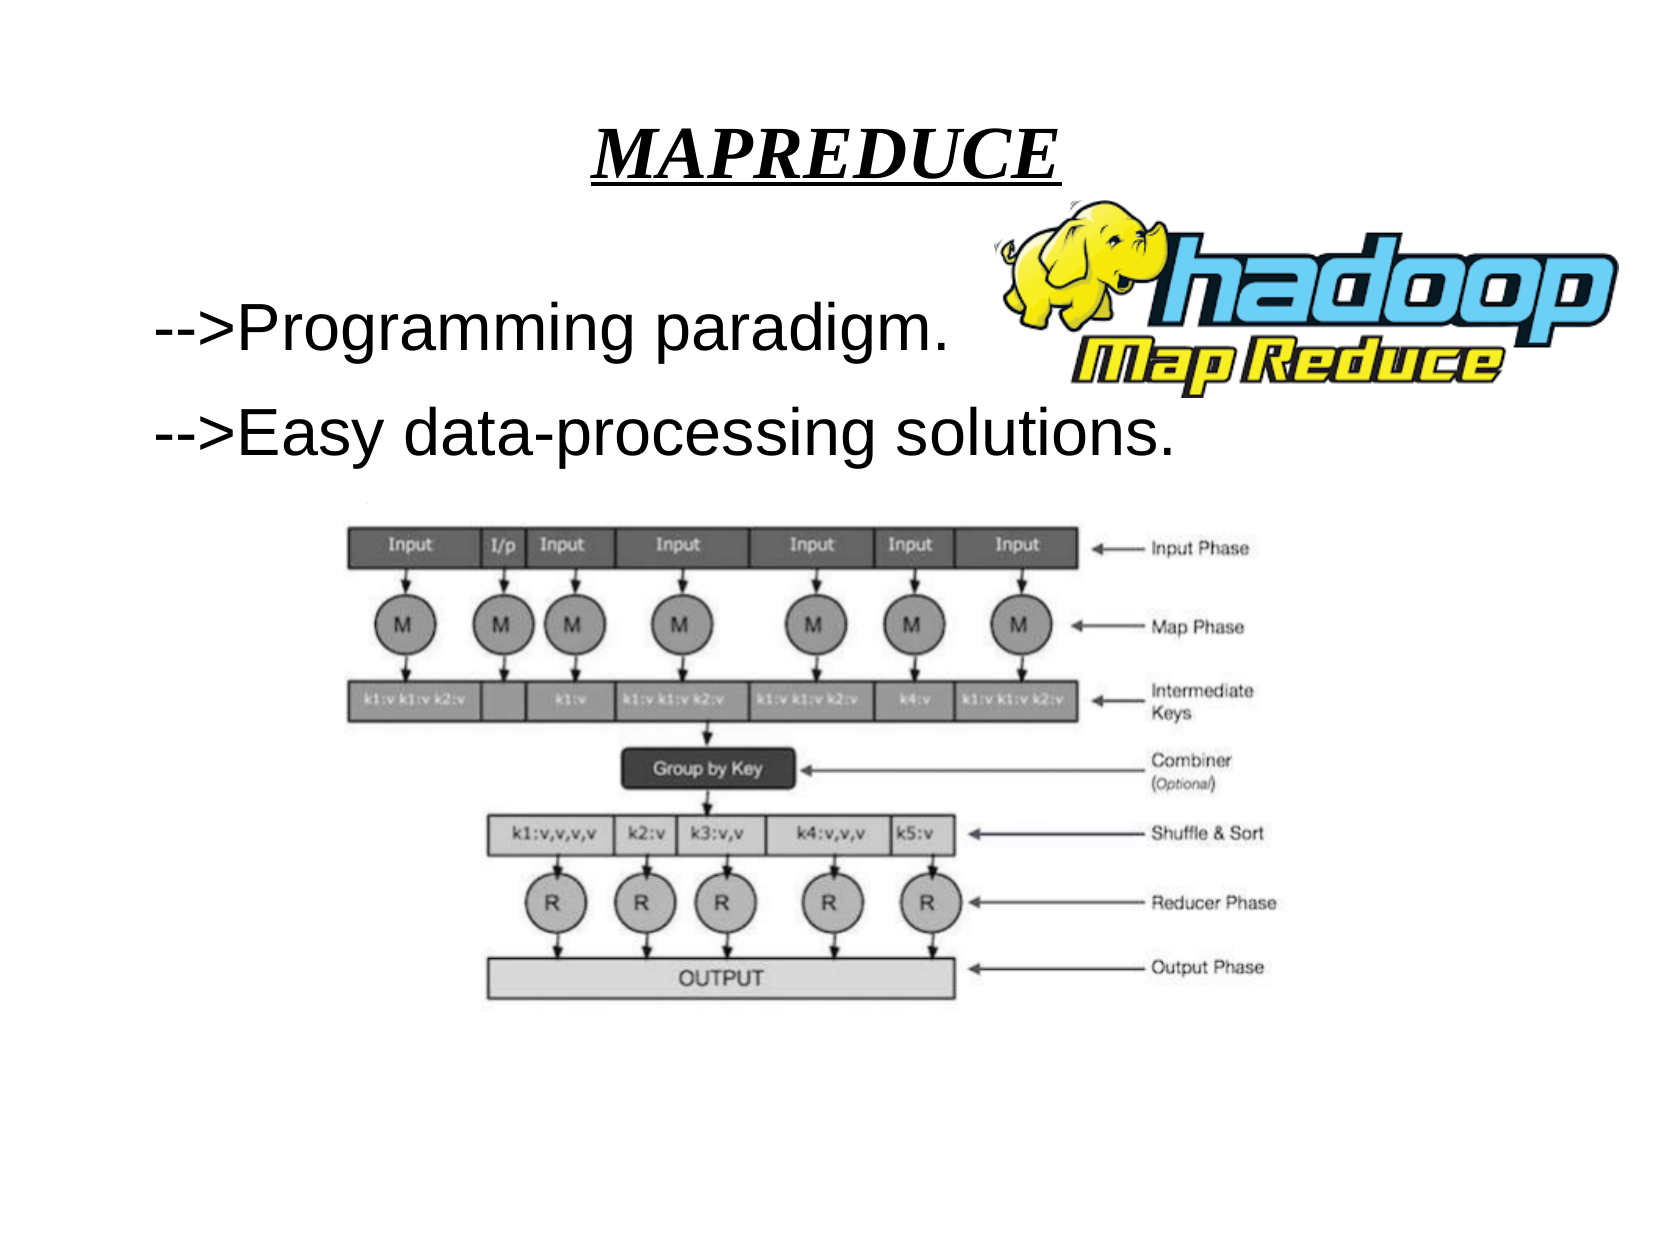

# MAPREDUCE
-->Programming paradigm.
-->Easy data-processing solutions.